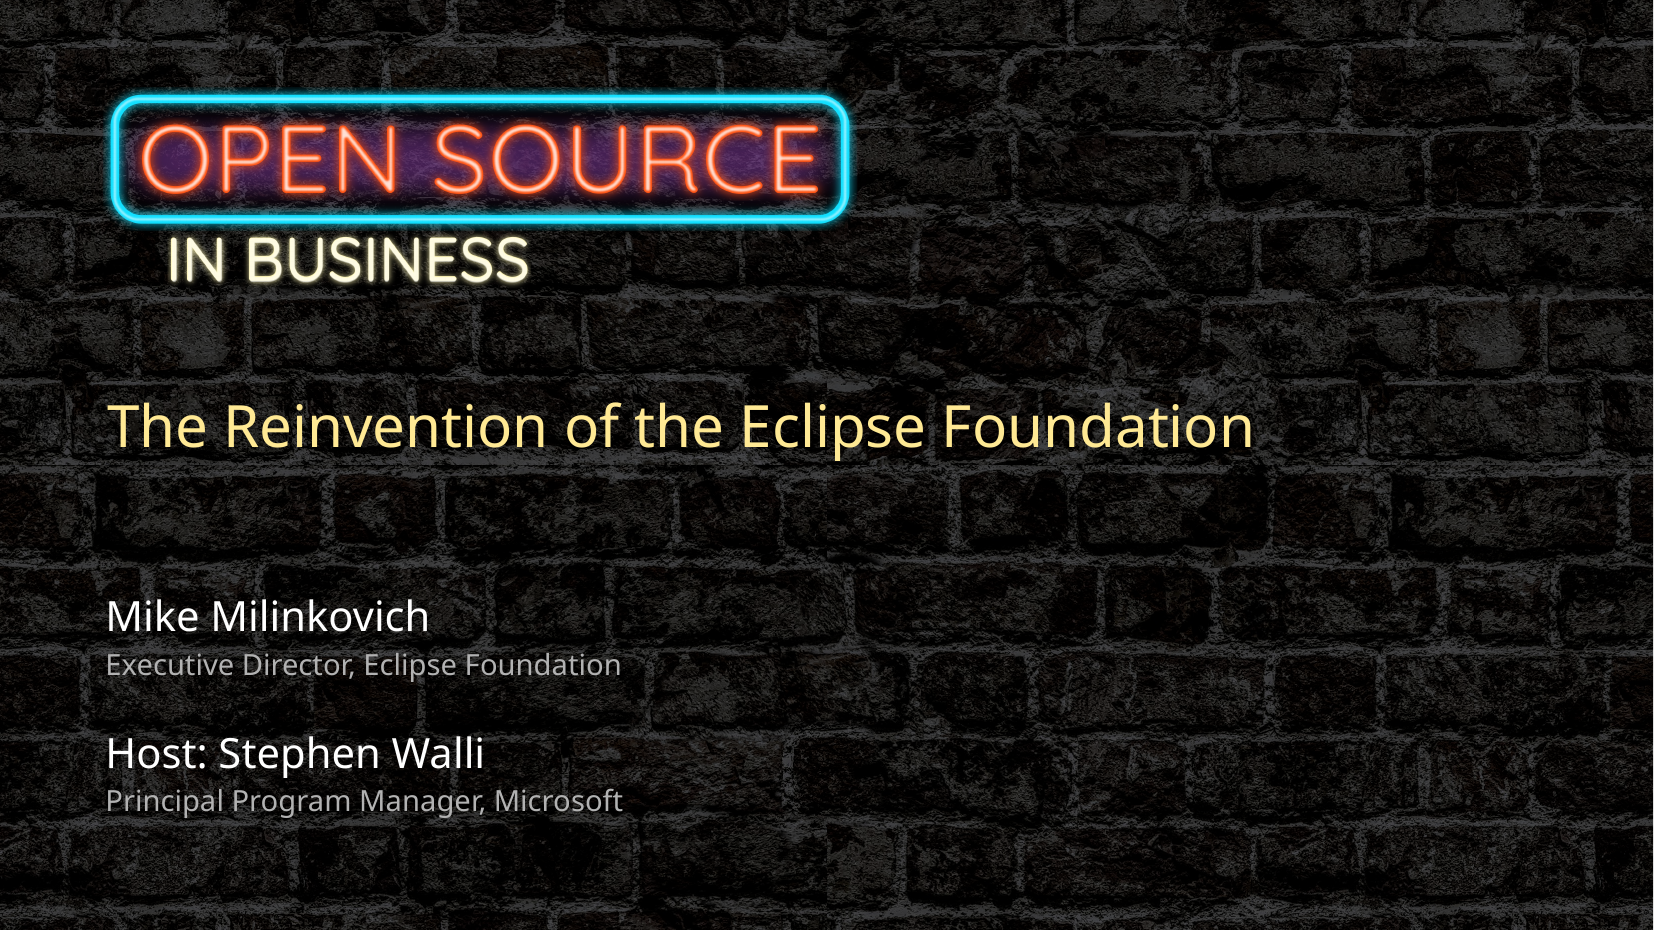

# The Reinvention of the Eclipse Foundation
Mike Milinkovich
Executive Director, Eclipse Foundation
Host: Stephen Walli
Principal Program Manager, Microsoft